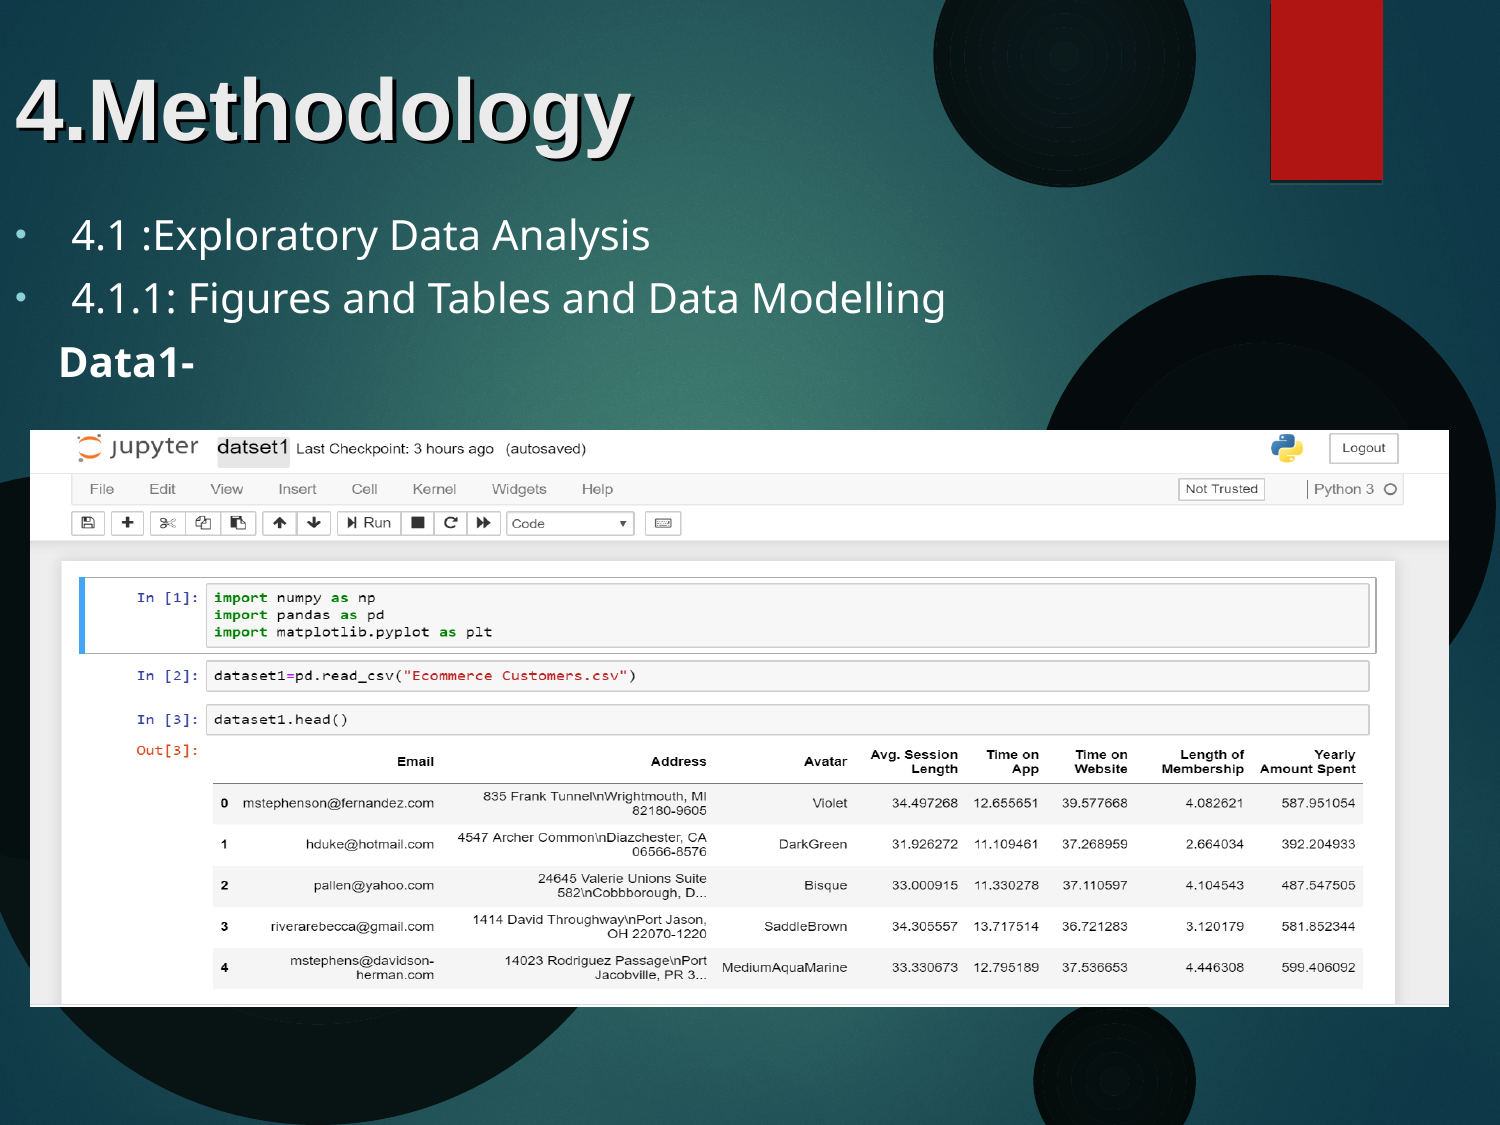

# 4.Methodology
4.1 :Exploratory Data Analysis
4.1.1: Figures and Tables and Data Modelling
 Data1-